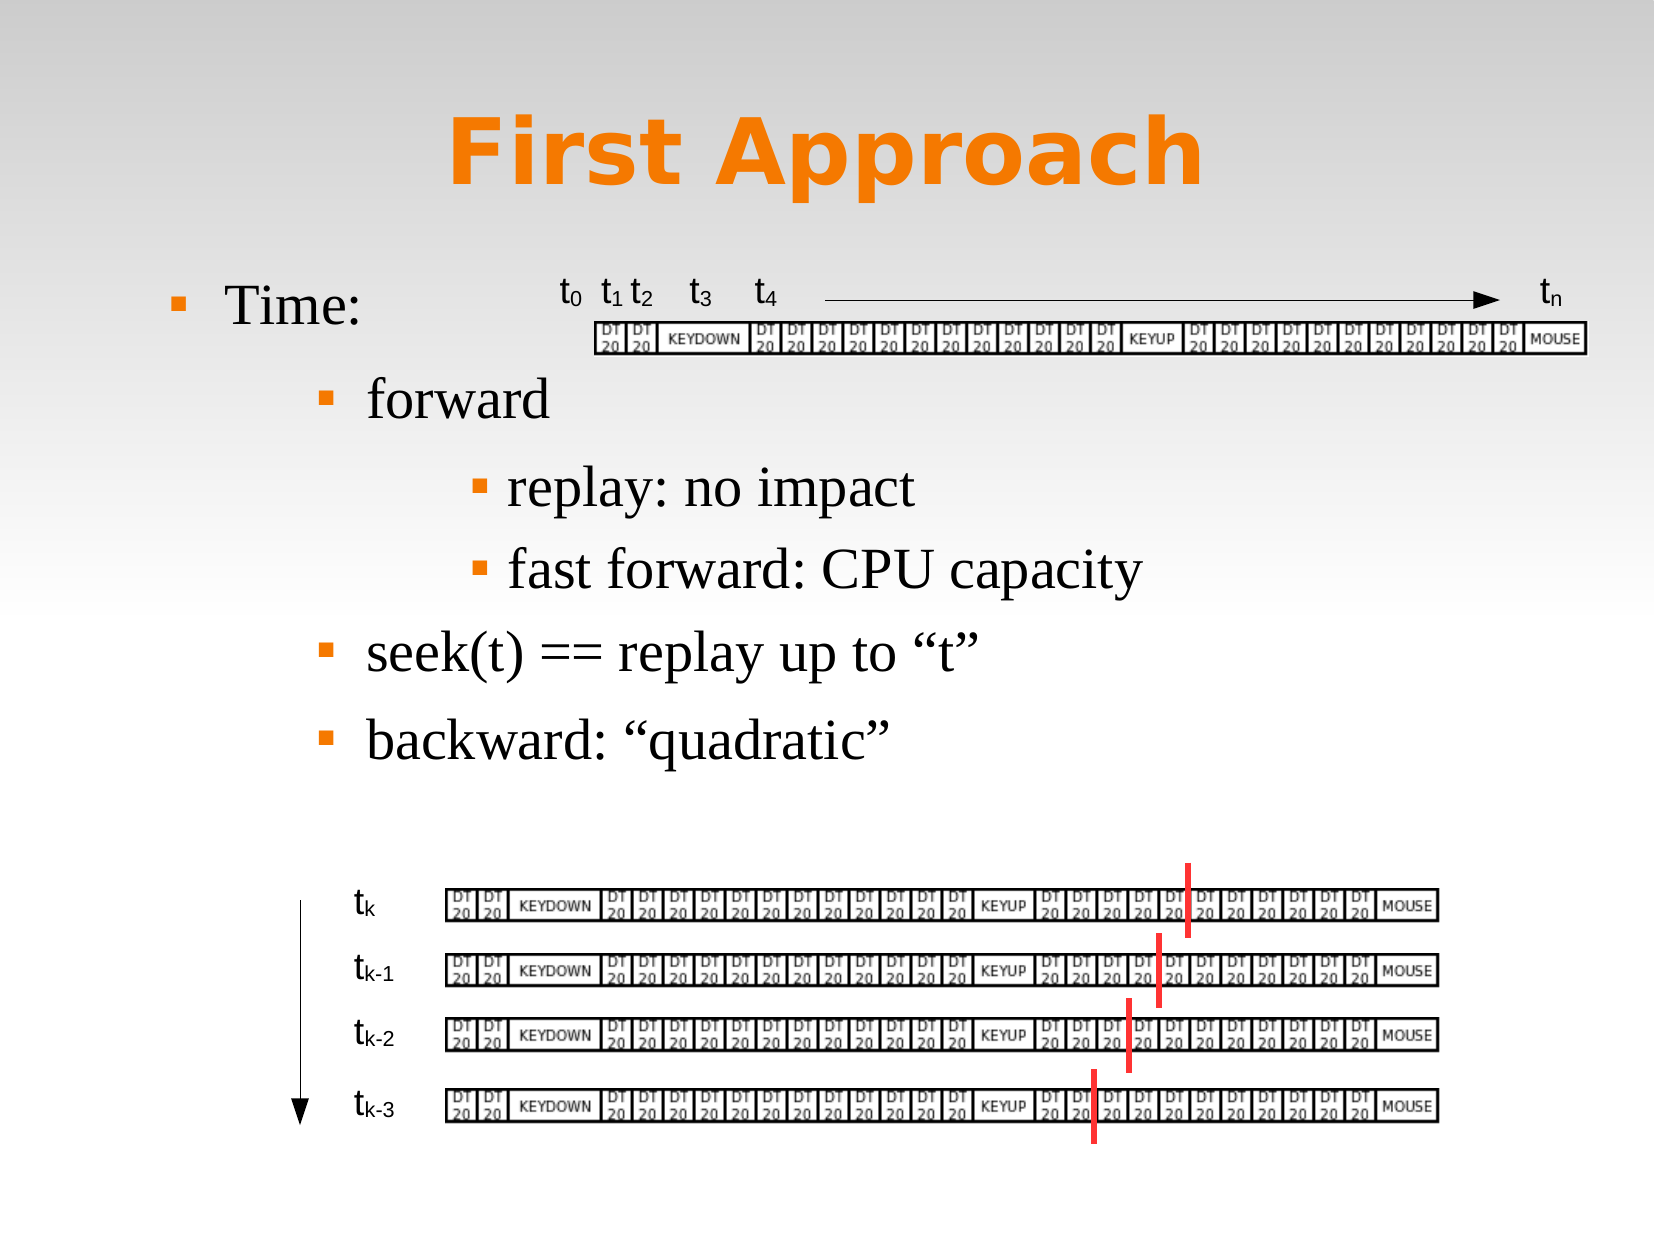

# First Approach
t3
t1
t2
t4
tn
t0
Time:
forward
replay: no impact
fast forward: CPU capacity
seek(t) == replay up to “t”
backward: “quadratic”
tk
tk-1
tk-2
tk-3